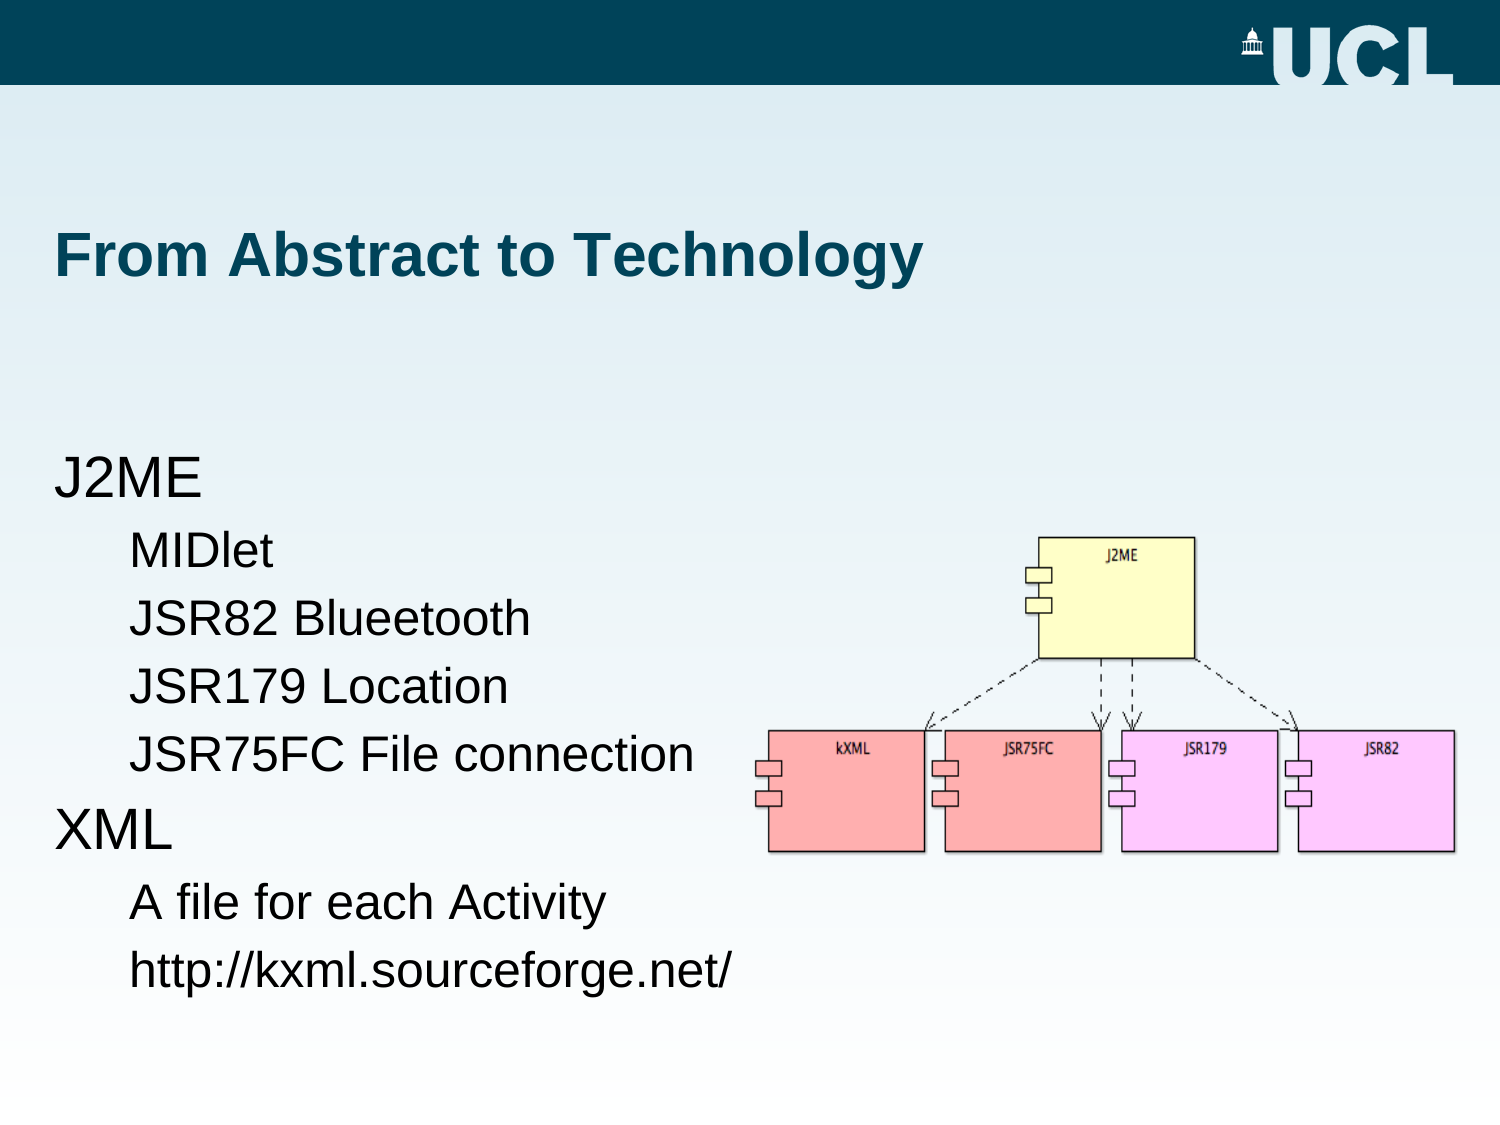

# From Abstract to Technology
J2ME
MIDlet
JSR82 Blueetooth
JSR179 Location
JSR75FC File connection
XML
A file for each Activity
http://kxml.sourceforge.net/